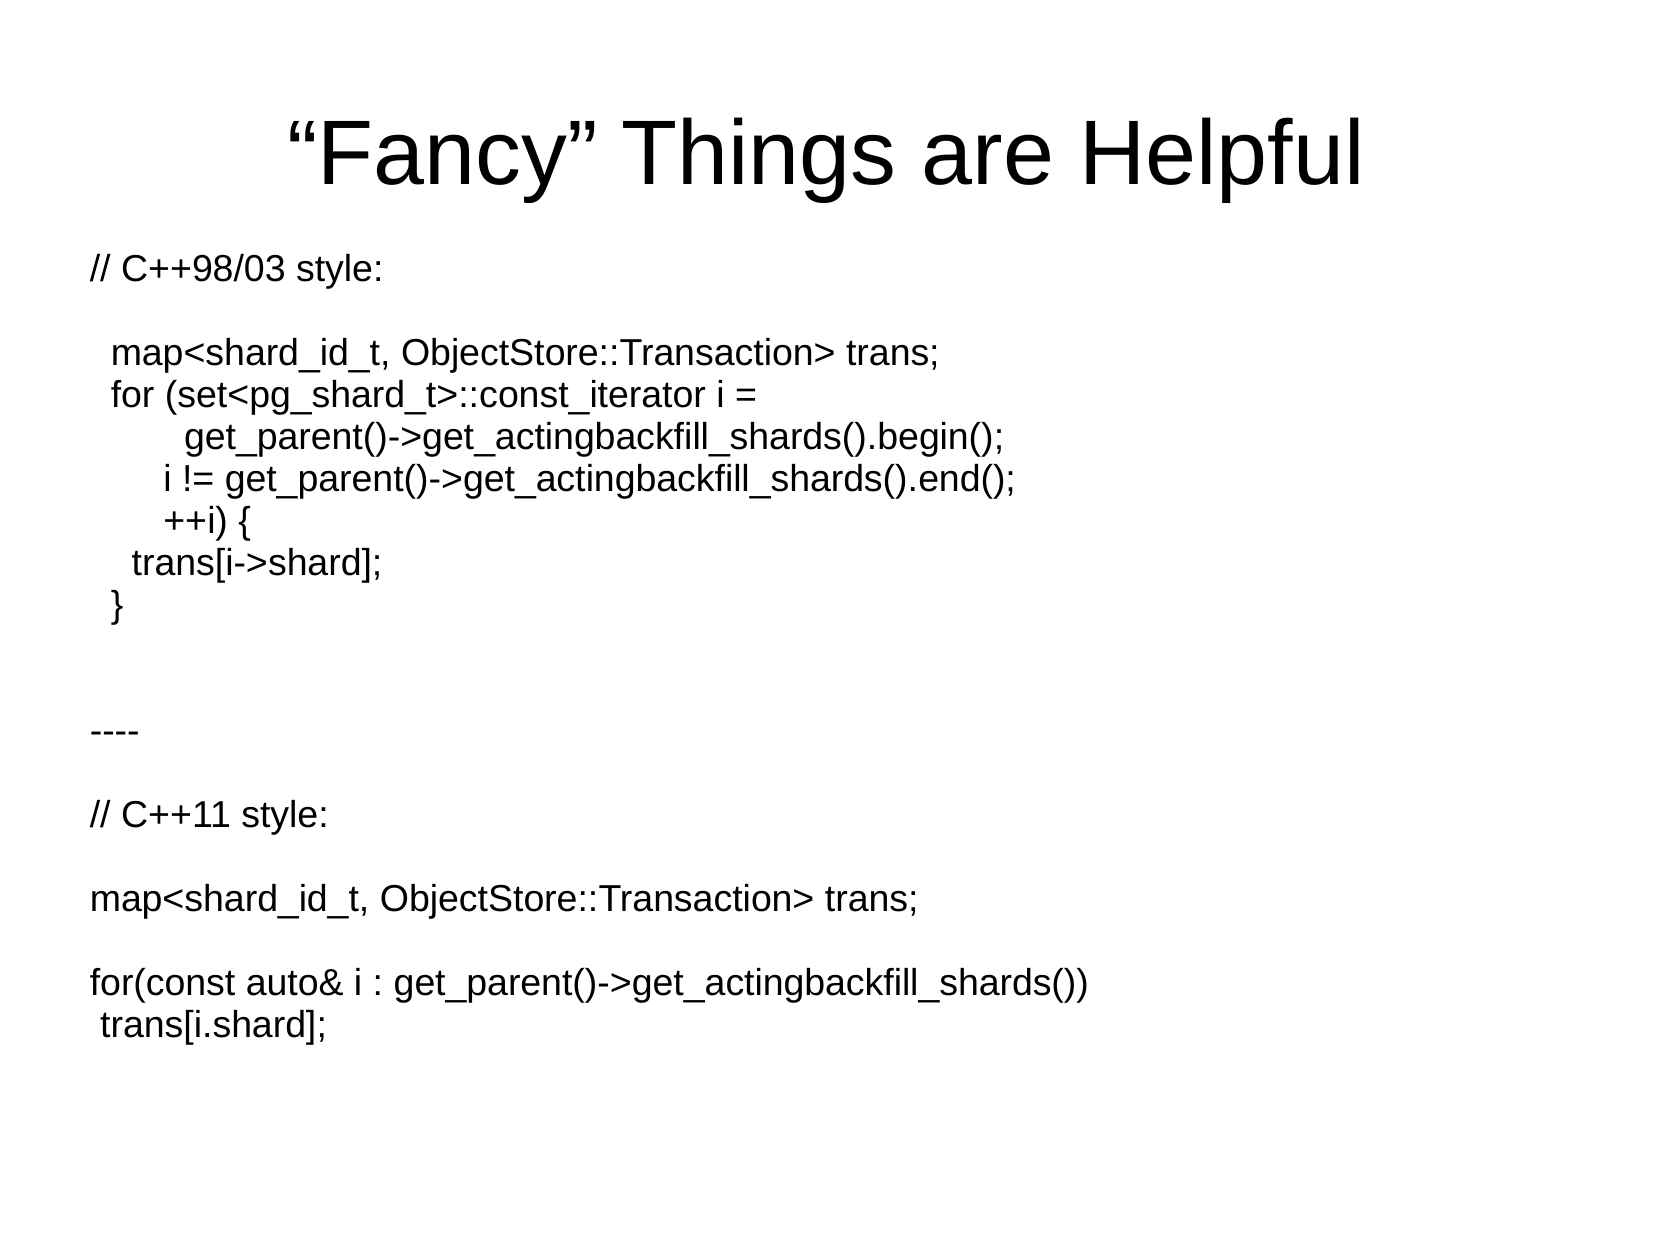

# “Fancy” Things are Helpful
// C++98/03 style:
 map<shard_id_t, ObjectStore::Transaction> trans;
 for (set<pg_shard_t>::const_iterator i =
 get_parent()->get_actingbackfill_shards().begin();
 i != get_parent()->get_actingbackfill_shards().end();
 ++i) {
 trans[i->shard];
 }
----
// C++11 style:
map<shard_id_t, ObjectStore::Transaction> trans;
for(const auto& i : get_parent()->get_actingbackfill_shards())
 trans[i.shard];